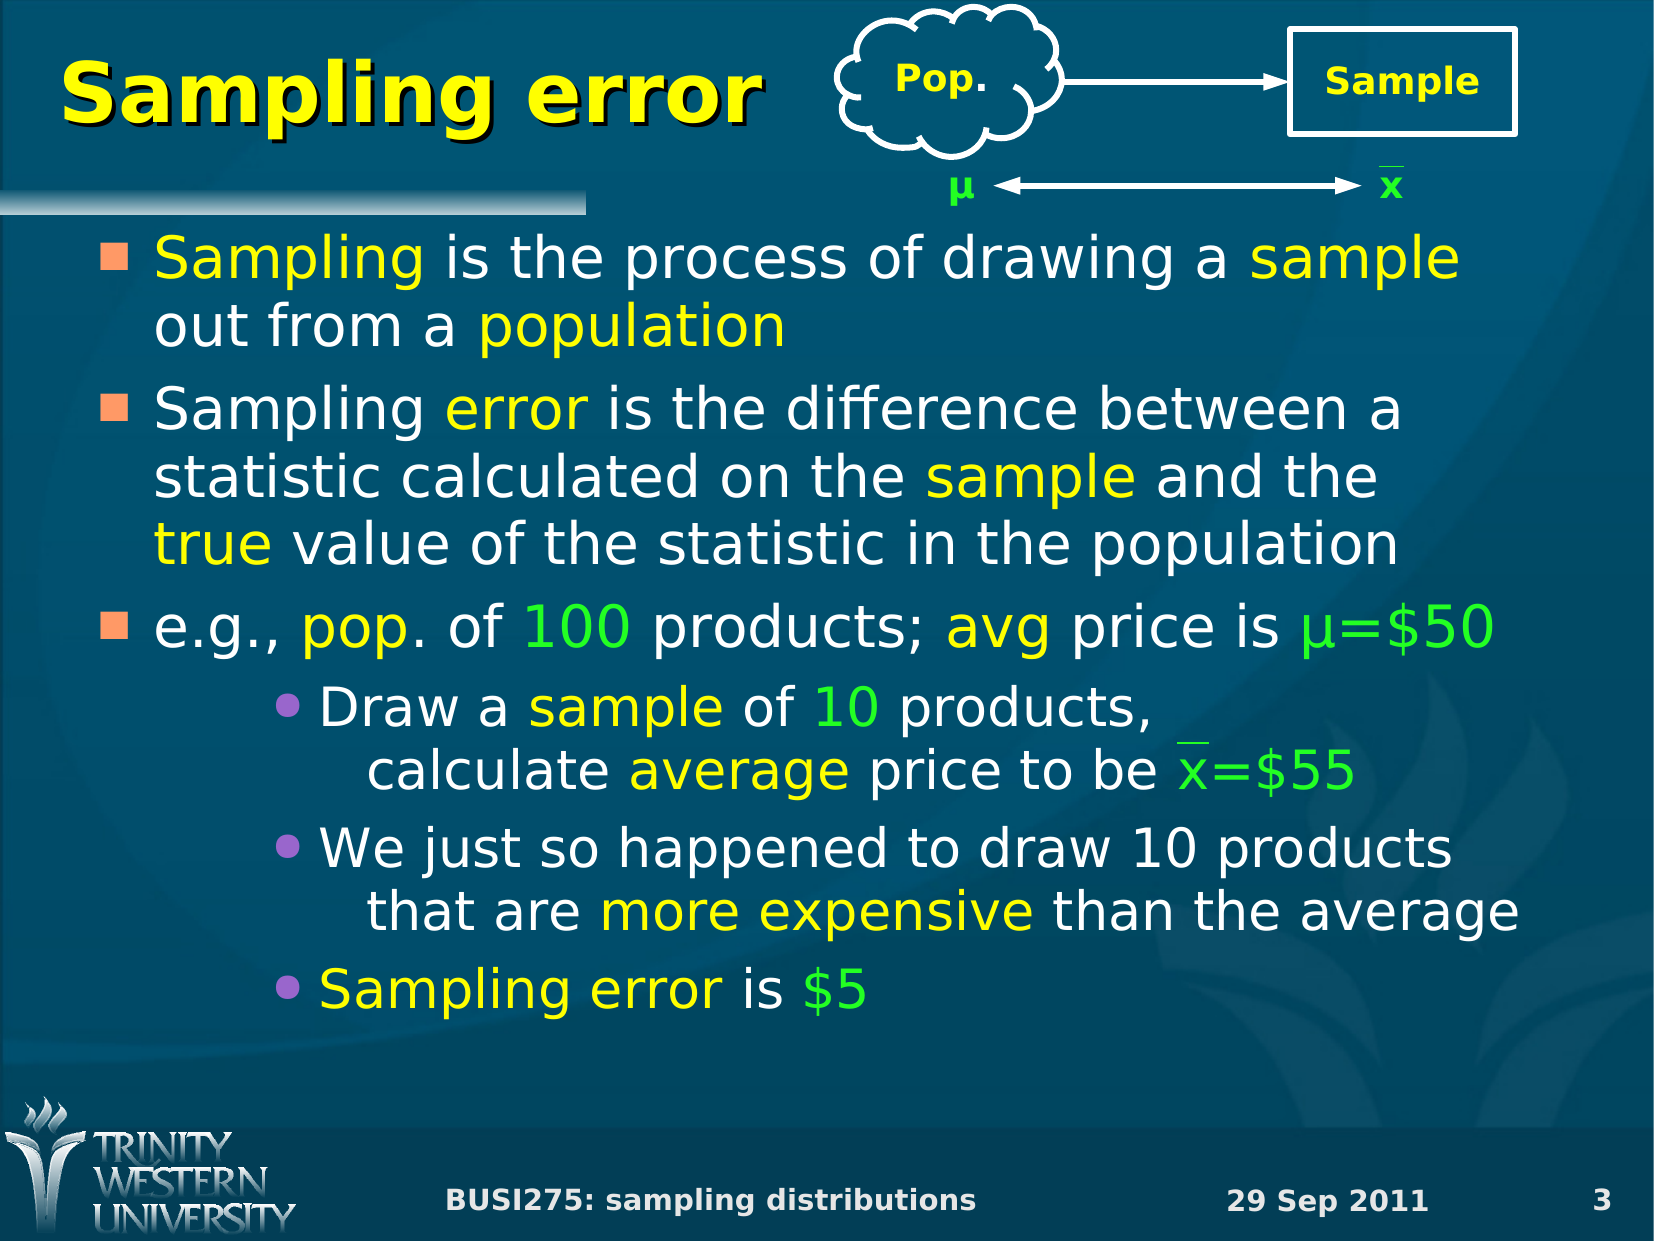

# Sampling error
Pop.
Sample
μ
x
Sampling is the process of drawing a sample out from a population
Sampling error is the difference between a statistic calculated on the sample and the
true value of the statistic in the population
e.g., pop. of 100 products; avg price is μ=$50
Draw a sample of 10 products,
calculate average price to be x=$55
We just so happened to draw 10 products that are more expensive than the average
Sampling error is $5
BUSI275: sampling distributions
29 Sep 2011
3